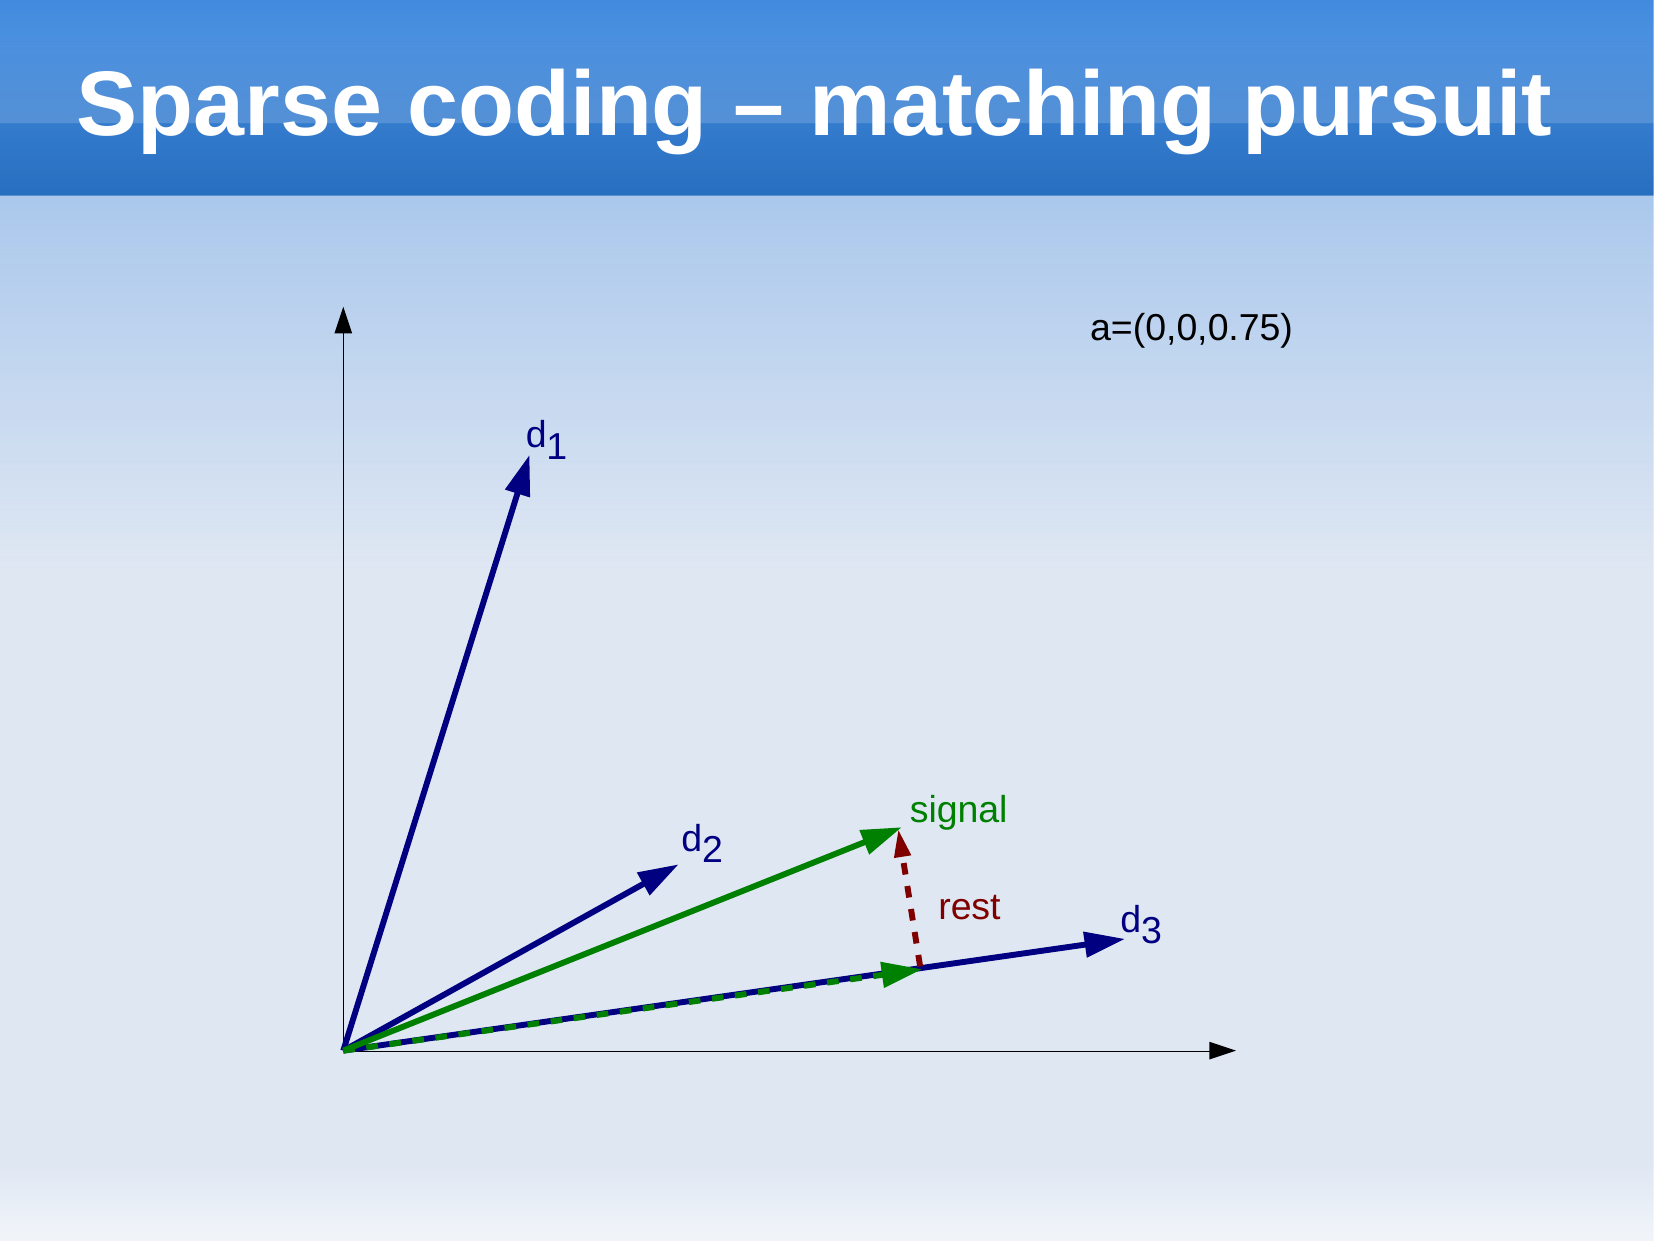

# Sparse coding – matching pursuit
a=(0,0,0.75)
d
1
signal
d
2
rest
d
3